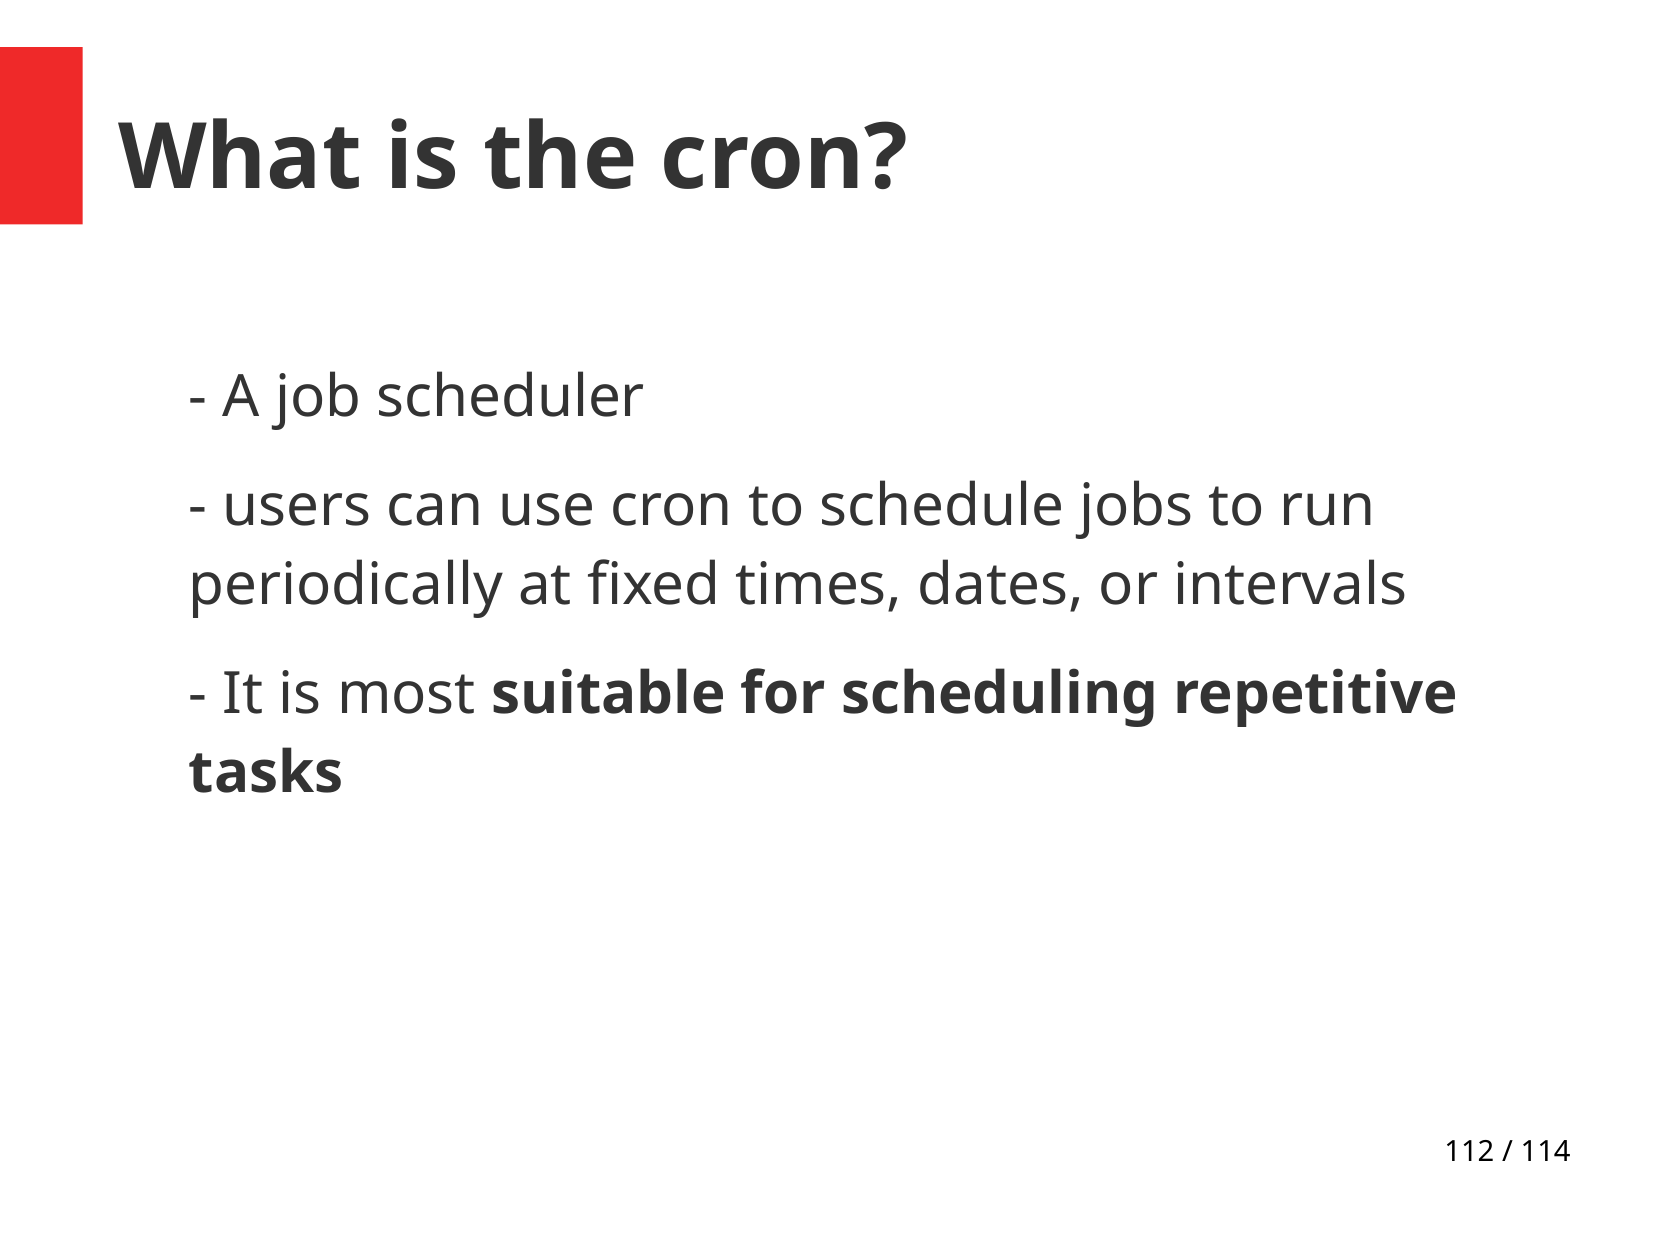

# What is the cron?
- A job scheduler
- users can use cron to schedule jobs to run periodically at fixed times, dates, or intervals
- It is most suitable for scheduling repetitive tasks
112